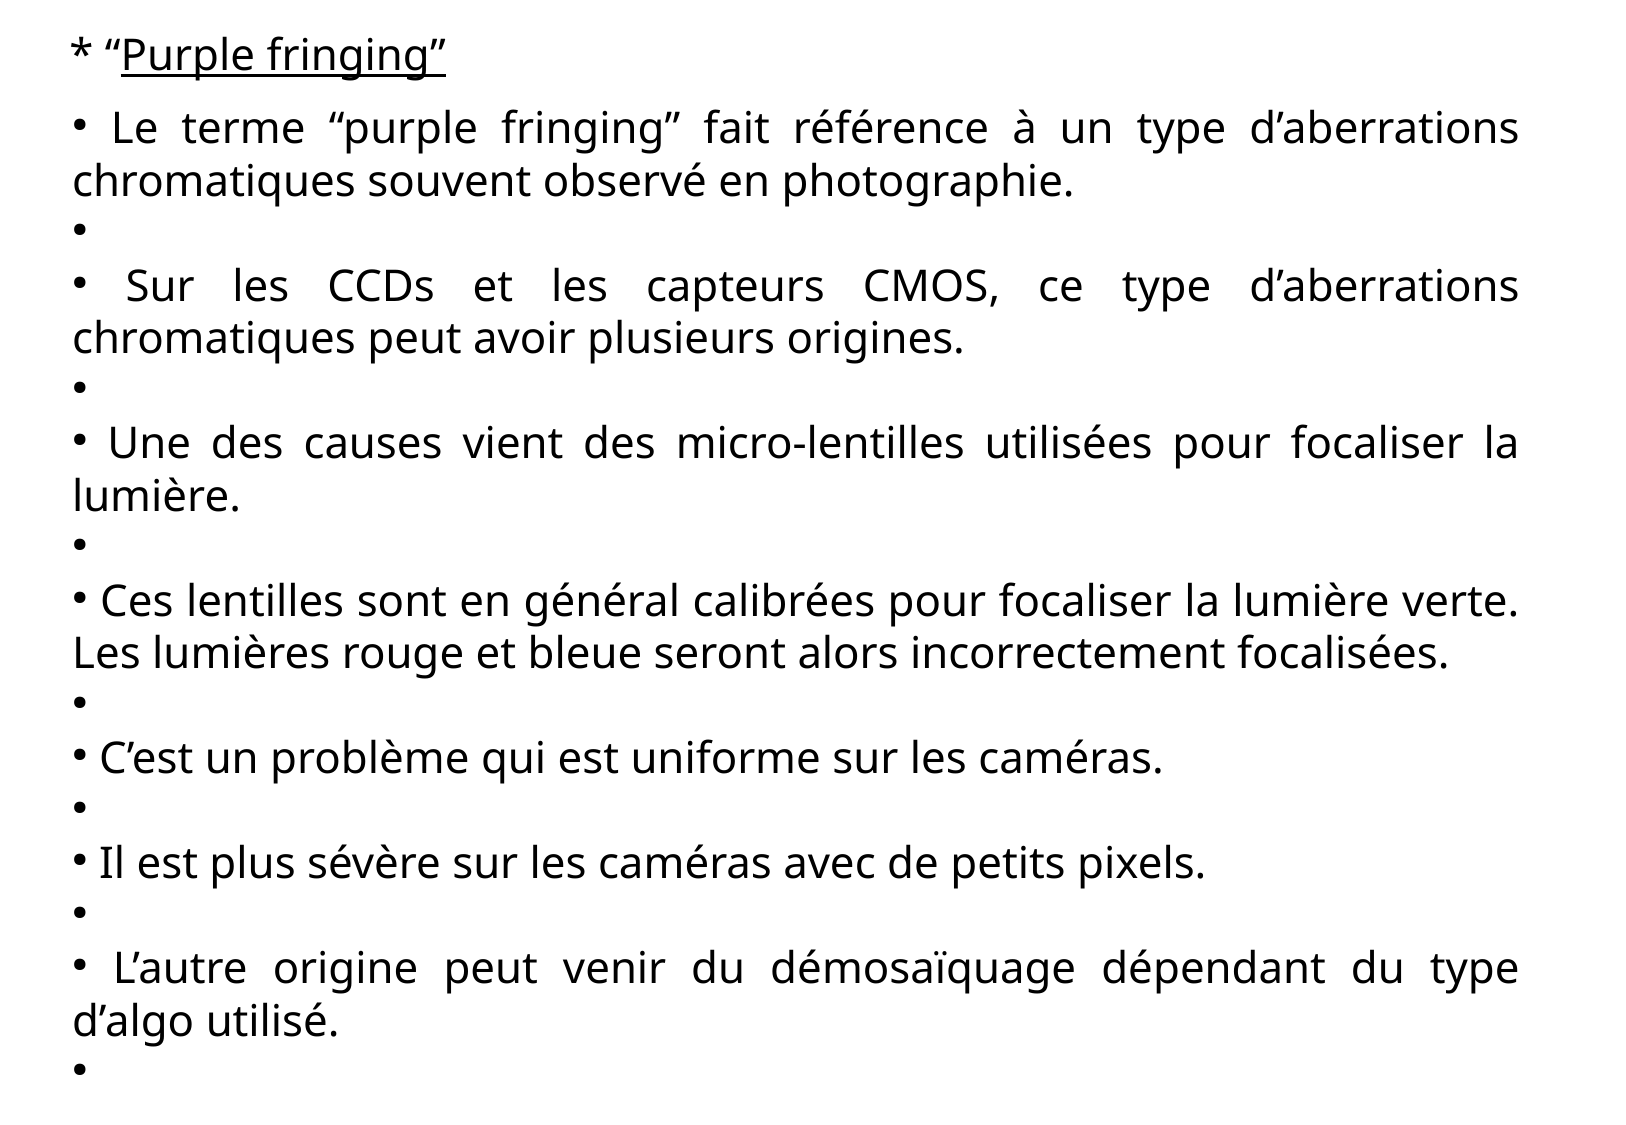

* “Purple fringing”
 Le terme “purple fringing” fait référence à un type d’aberrations chromatiques souvent observé en photographie.
 Sur les CCDs et les capteurs CMOS, ce type d’aberrations chromatiques peut avoir plusieurs origines.
 Une des causes vient des micro-lentilles utilisées pour focaliser la lumière.
 Ces lentilles sont en général calibrées pour focaliser la lumière verte. Les lumières rouge et bleue seront alors incorrectement focalisées.
 C’est un problème qui est uniforme sur les caméras.
 Il est plus sévère sur les caméras avec de petits pixels.
 L’autre origine peut venir du démosaïquage dépendant du type d’algo utilisé.